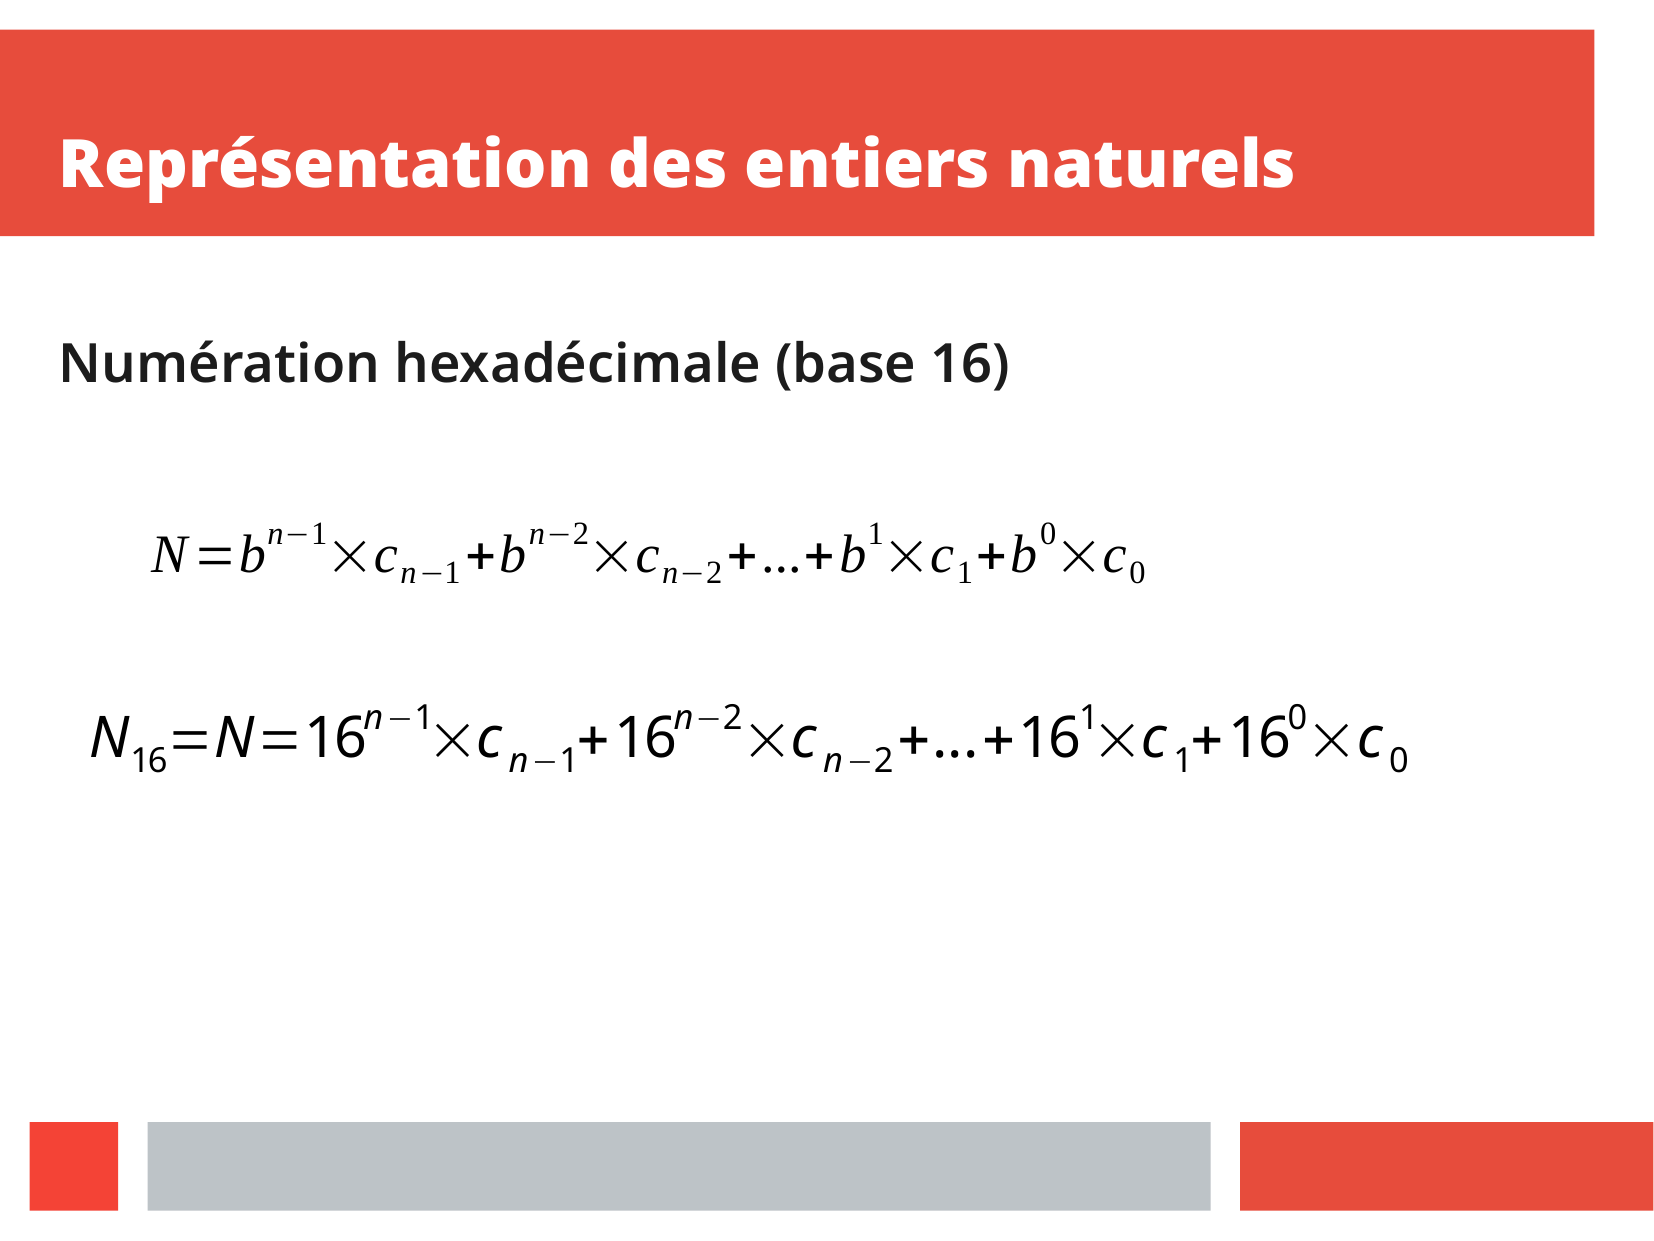

# Représentation des entiers naturels
Numération hexadécimale (base 16)